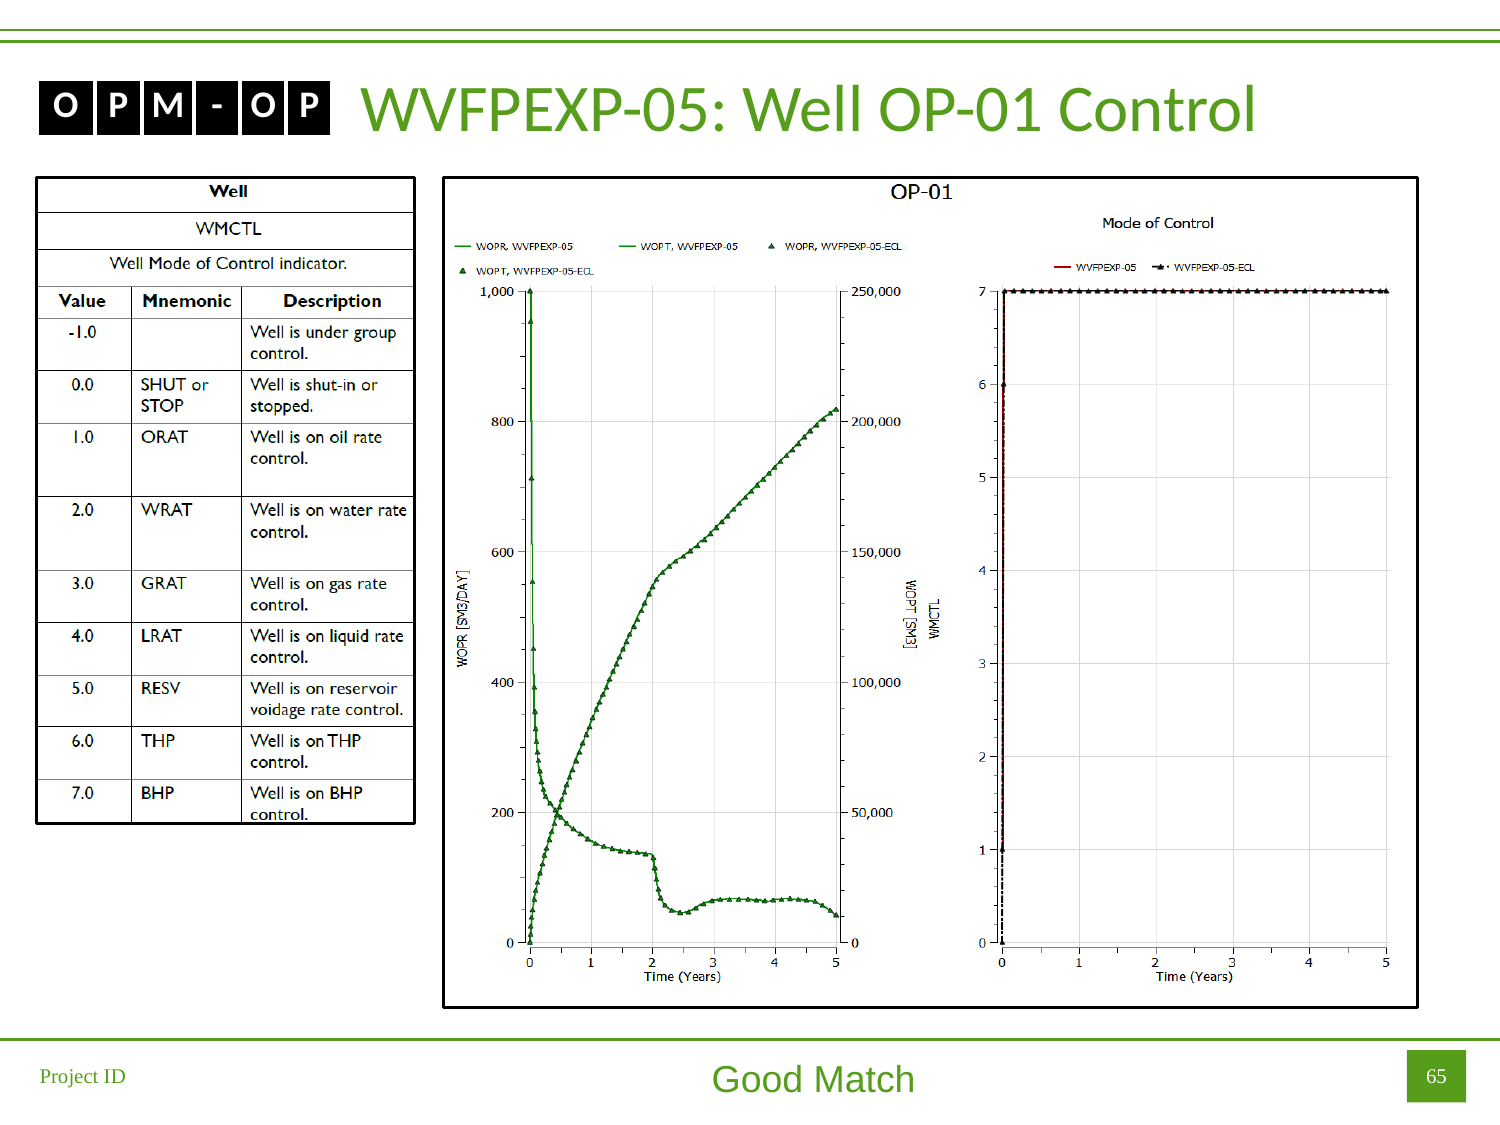

# WVFPEXP-05: Well OP-01 Control
Project ID
65
Good Match